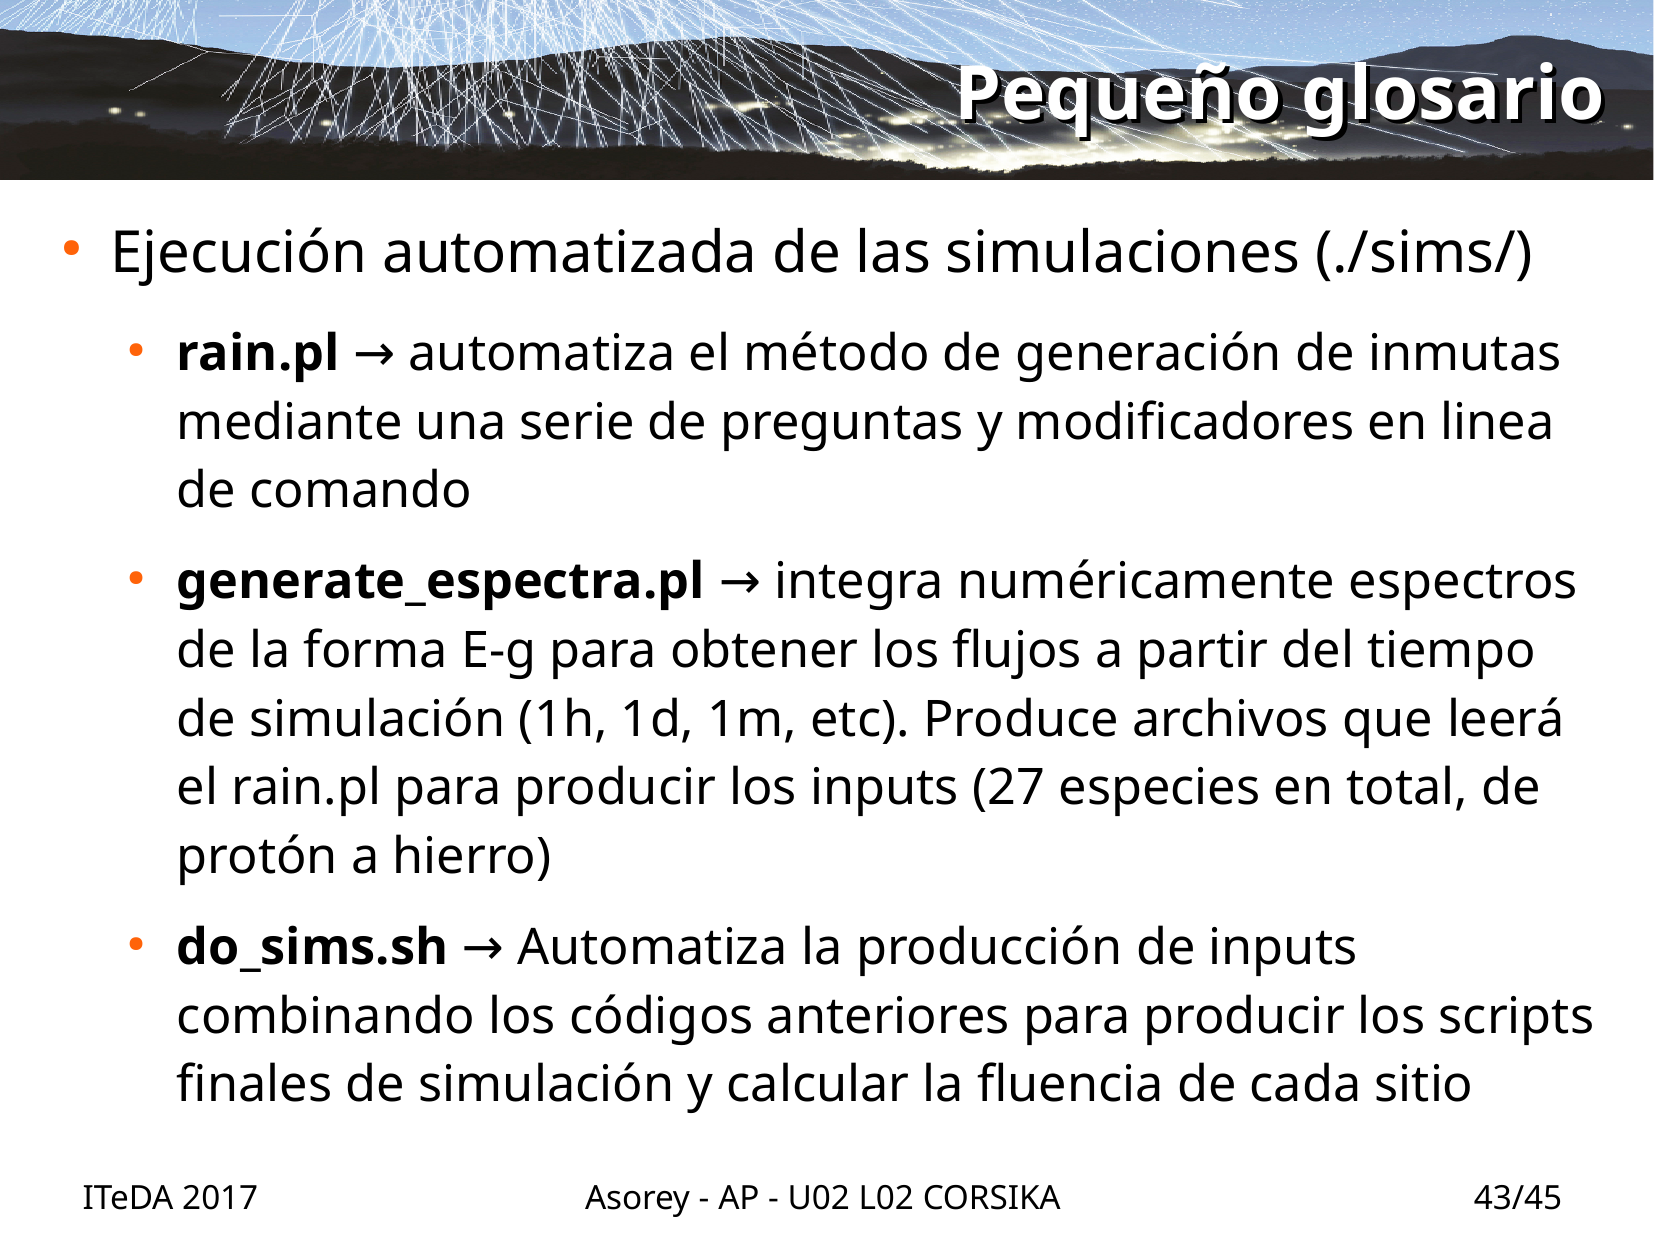

# Pequeño glosario
Ejecución automatizada de las simulaciones (./sims/)
rain.pl → automatiza el método de generación de inmutas mediante una serie de preguntas y modificadores en linea de comando
generate_espectra.pl → integra numéricamente espectros de la forma E-g para obtener los flujos a partir del tiempo de simulación (1h, 1d, 1m, etc). Produce archivos que leerá el rain.pl para producir los inputs (27 especies en total, de protón a hierro)
do_sims.sh → Automatiza la producción de inputs combinando los códigos anteriores para producir los scripts finales de simulación y calcular la fluencia de cada sitio
ITeDA 2017
Asorey - AP - U02 L02 CORSIKA
43